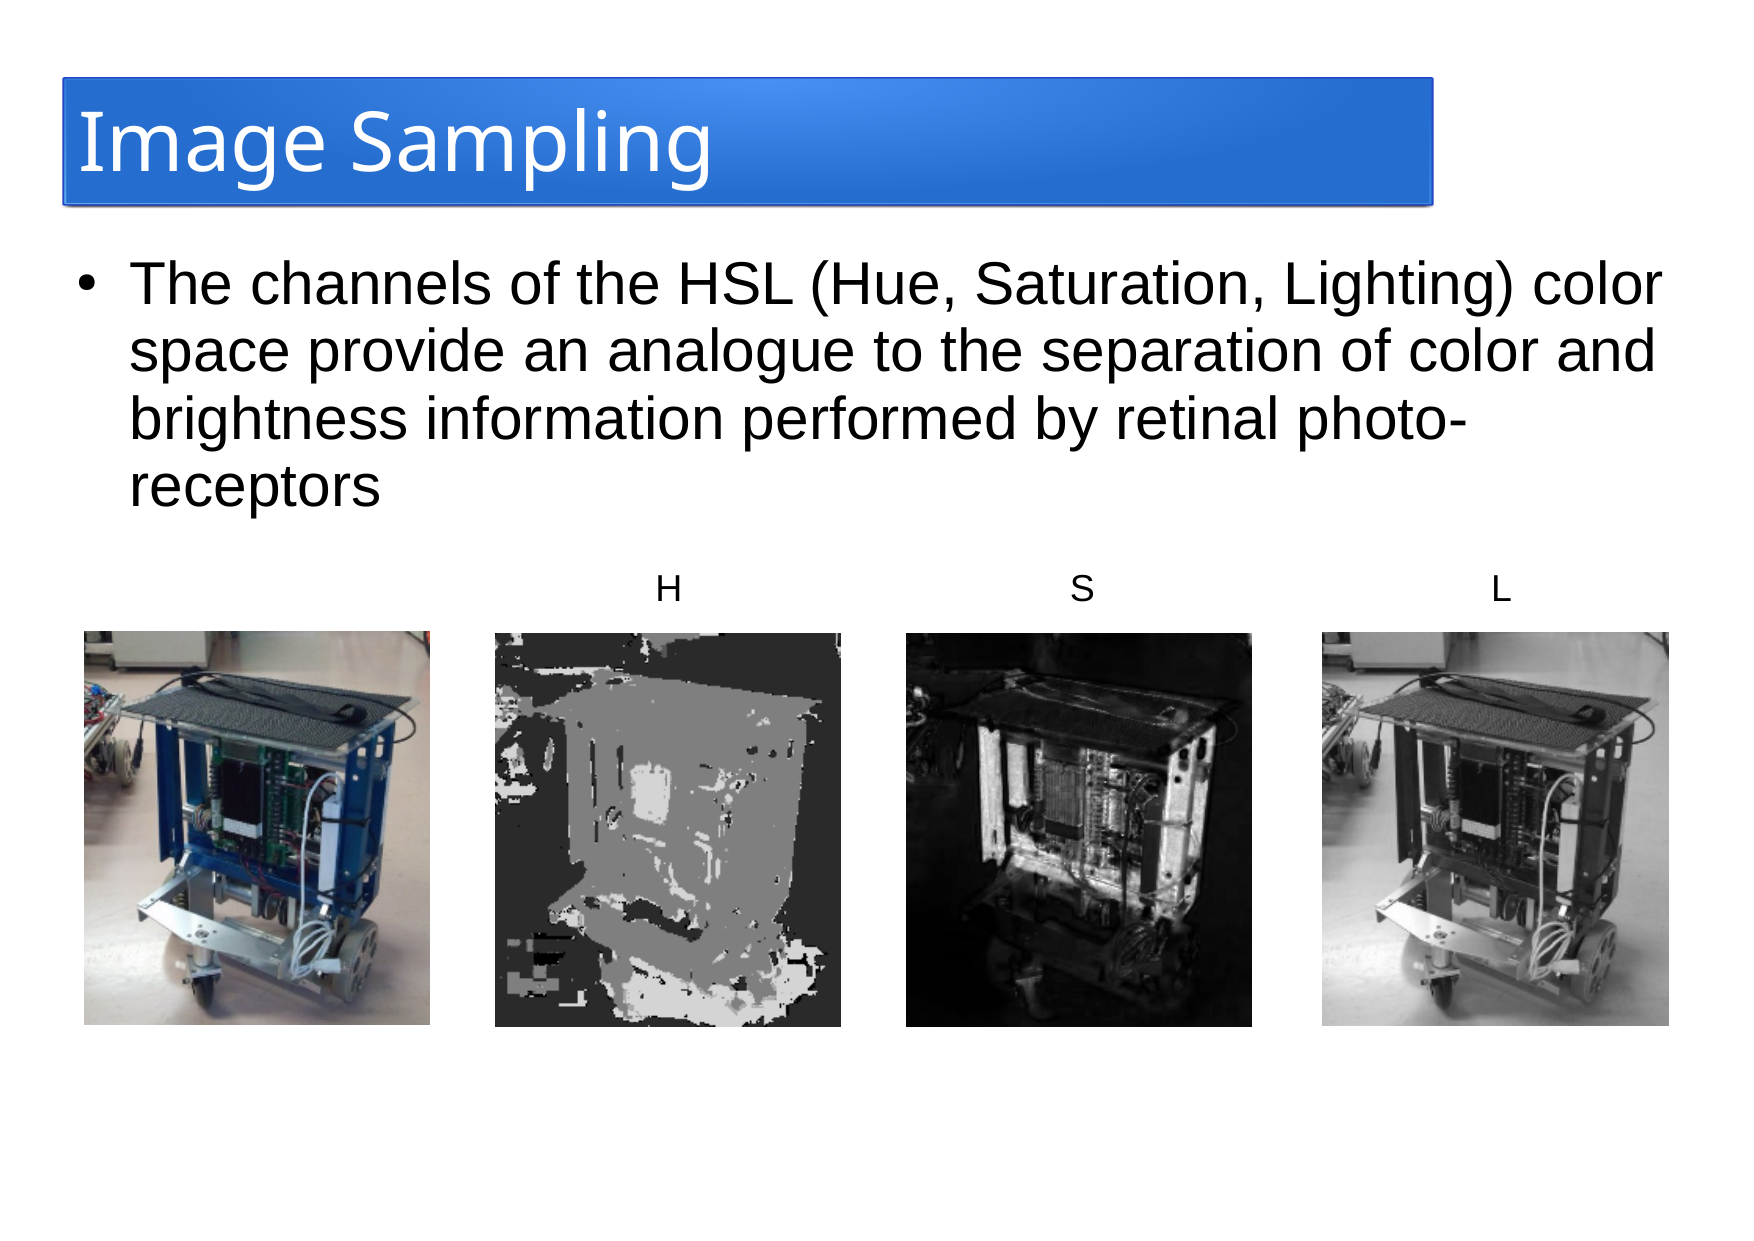

# Image Sampling
The channels of the HSL (Hue, Saturation, Lighting) color space provide an analogue to the separation of color and brightness information performed by retinal photo-receptors
H
S
L